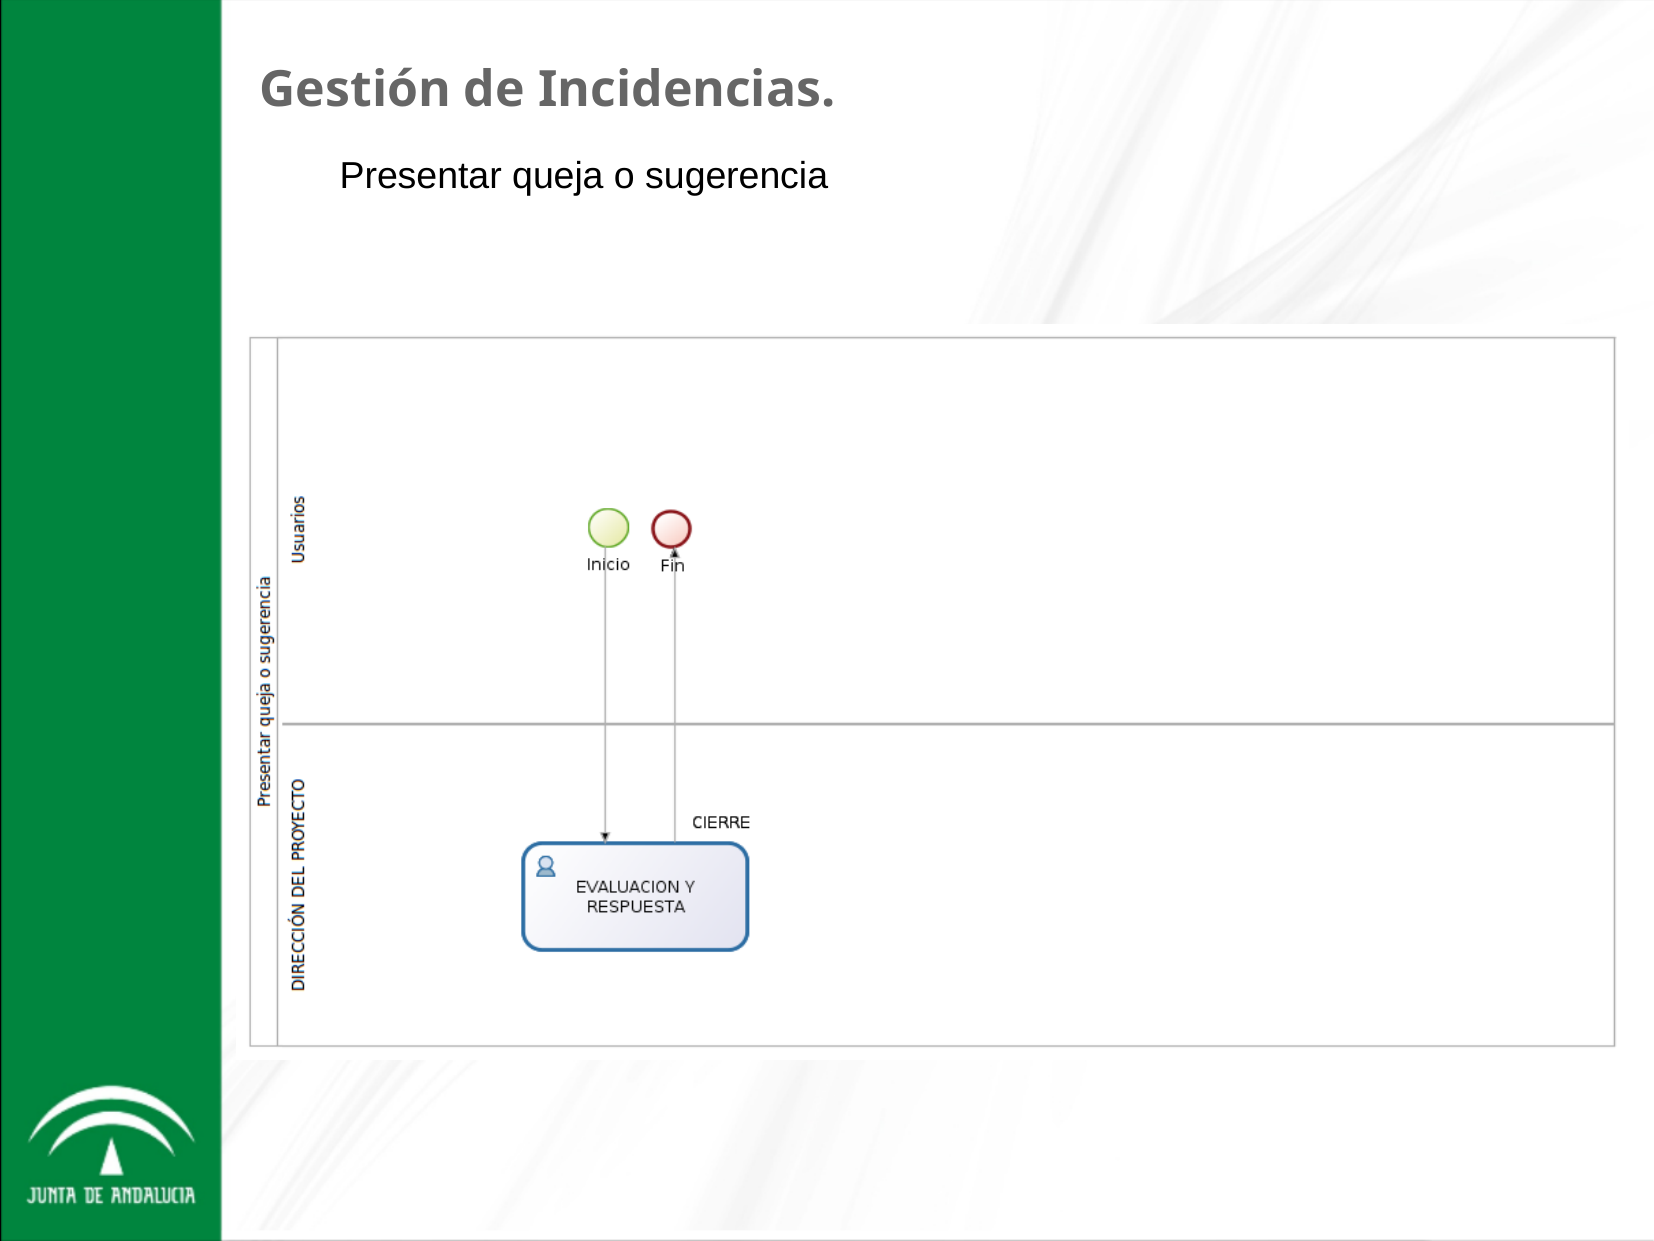

# Gestión de Incidencias.
Presentar queja o sugerencia